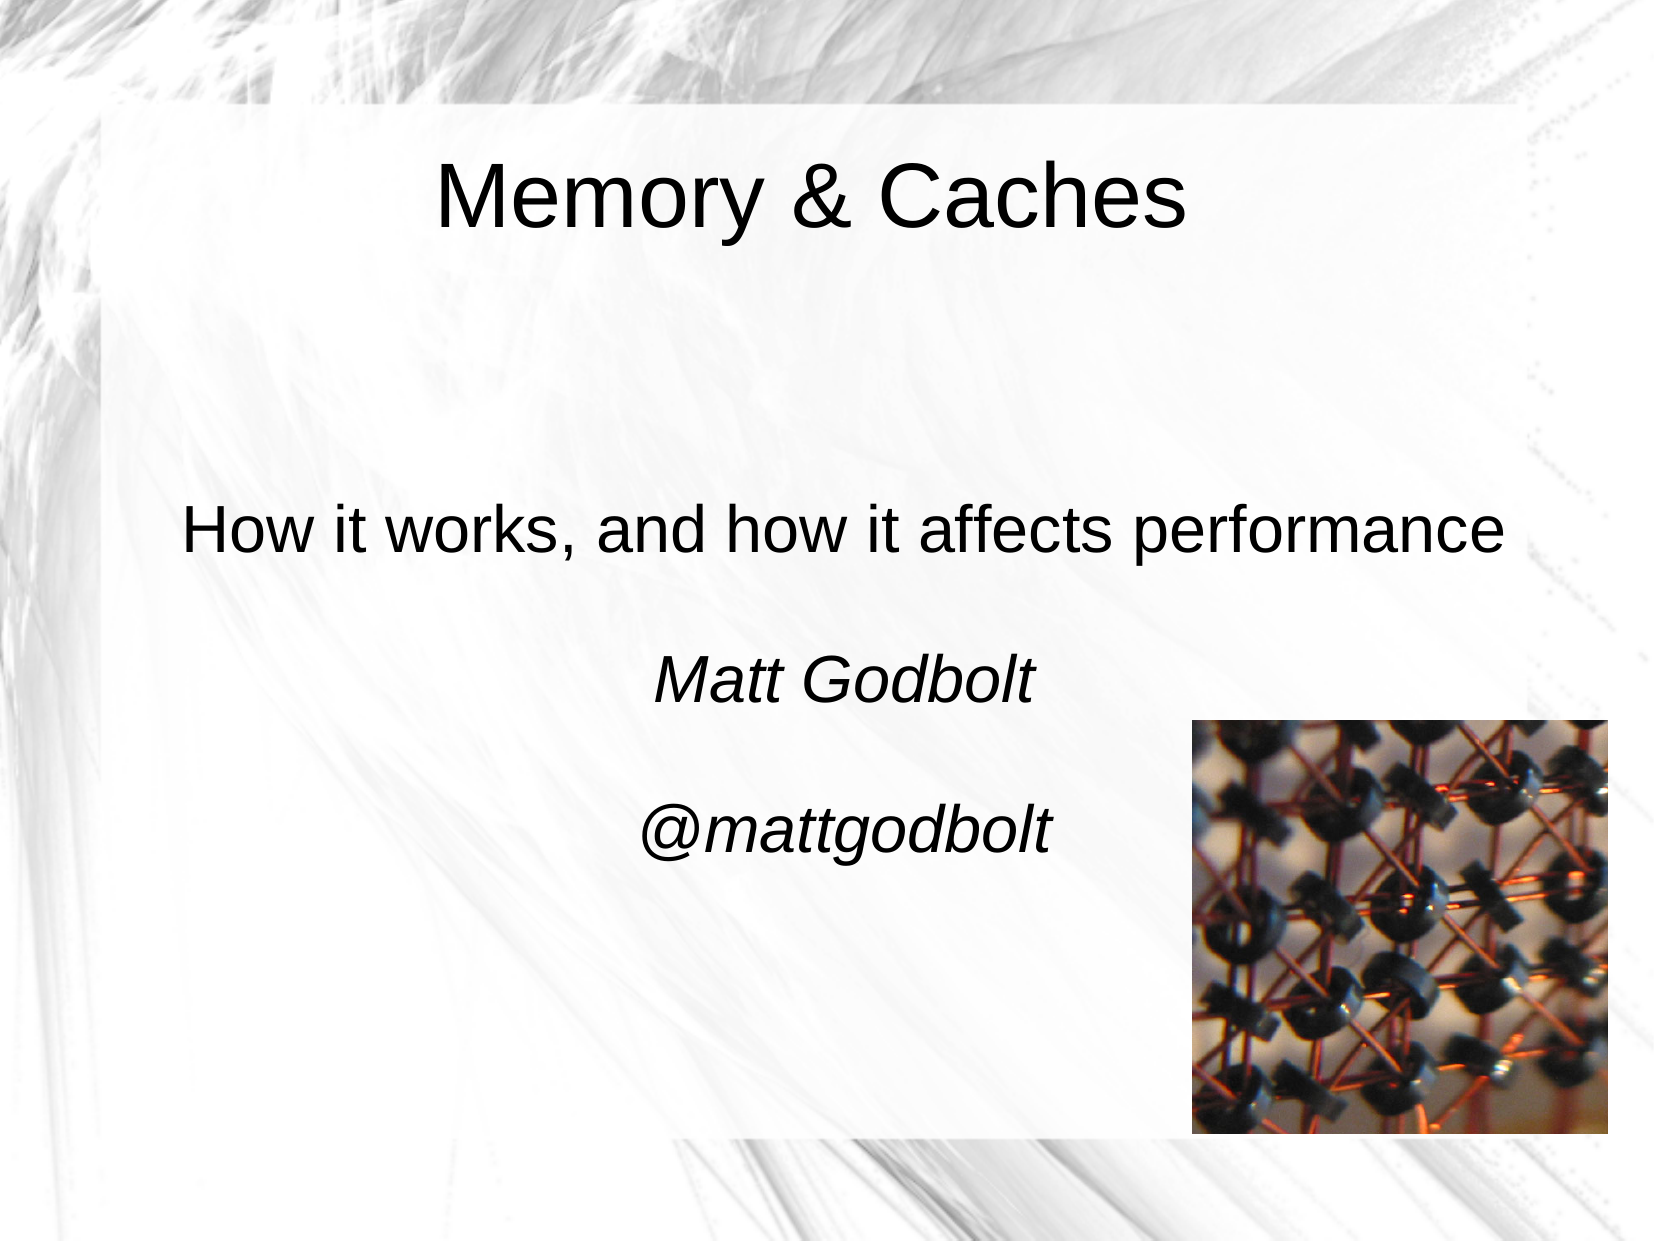

# Memory & Caches
How it works, and how it affects performance
Matt Godbolt
@mattgodbolt